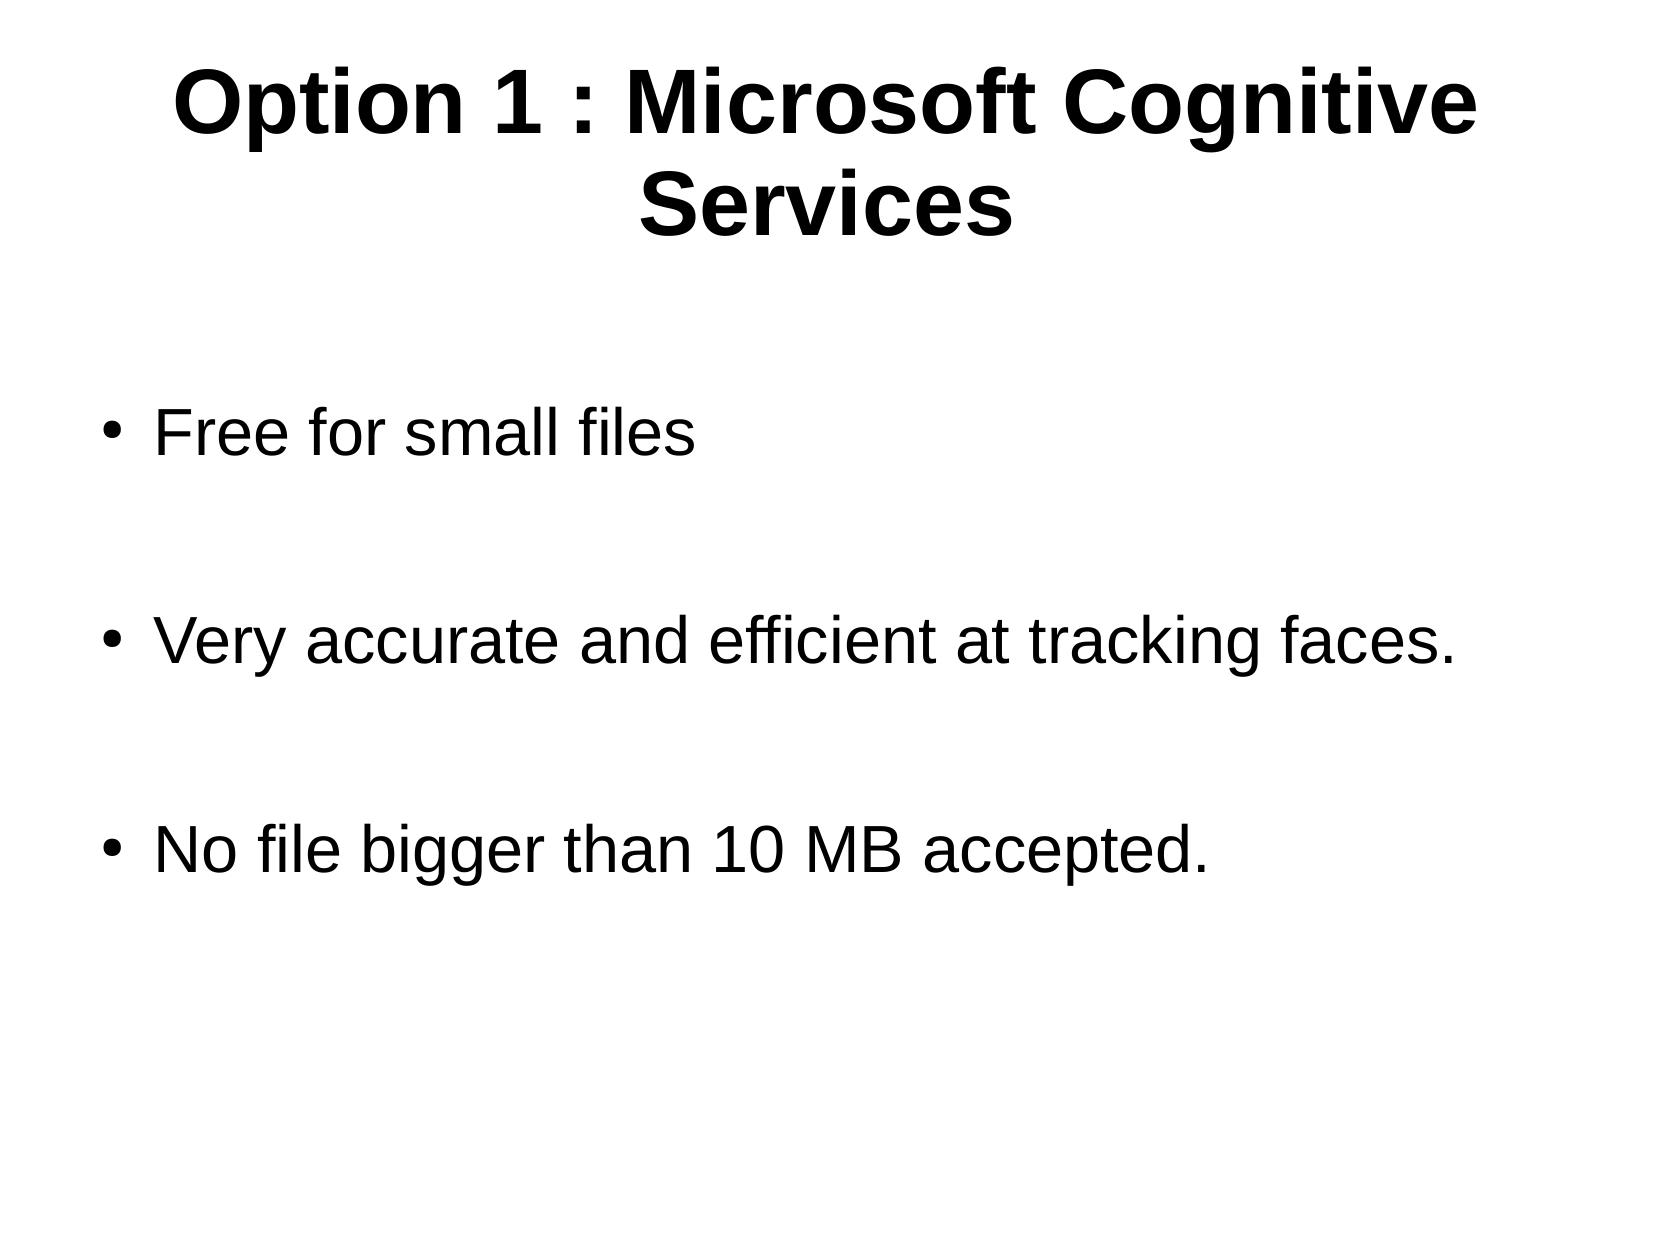

# Option 1 : Microsoft Cognitive Services
Free for small files
Very accurate and efficient at tracking faces.
No file bigger than 10 MB accepted.